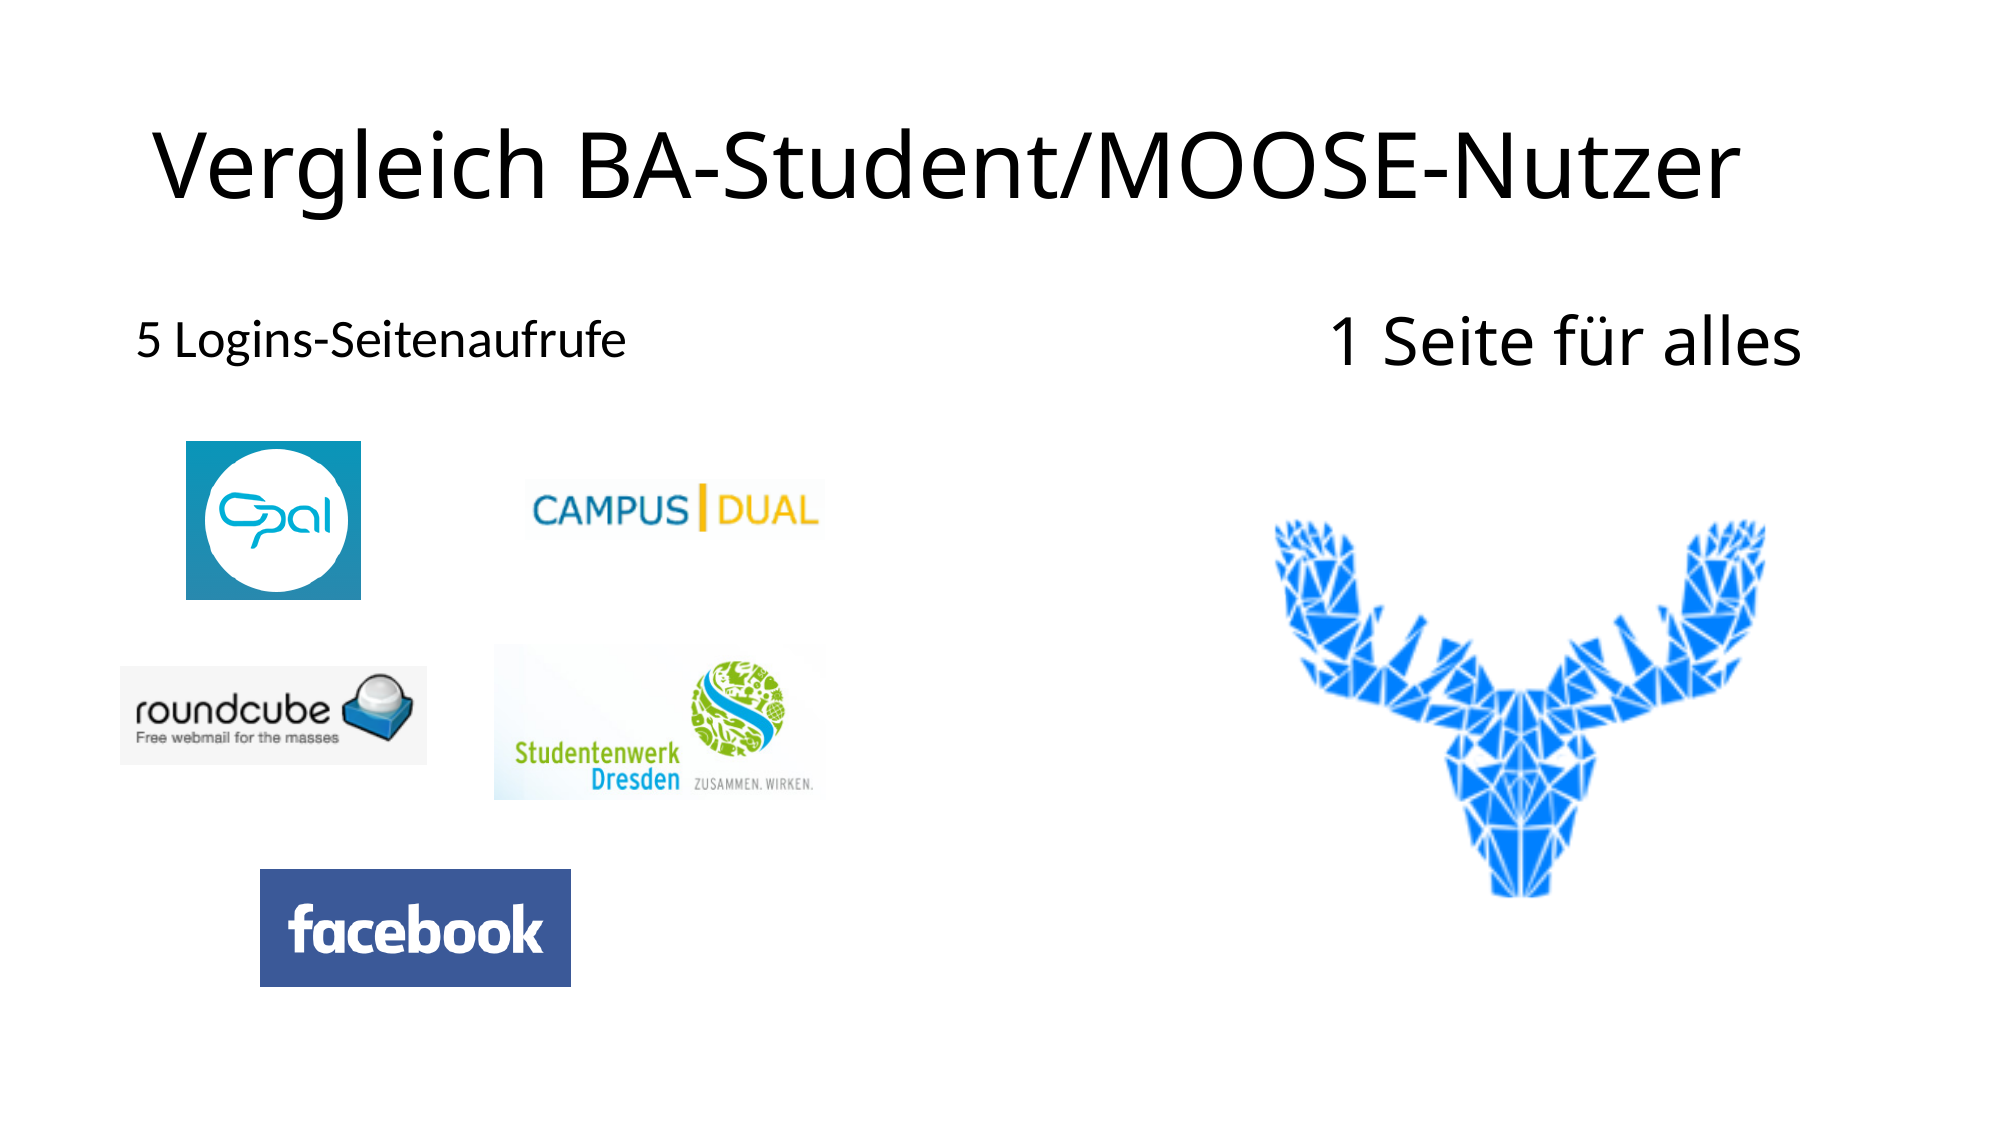

# Vergleich BA-Student/MOOSE-Nutzer
1 Seite für alles
5 Logins-Seitenaufrufe